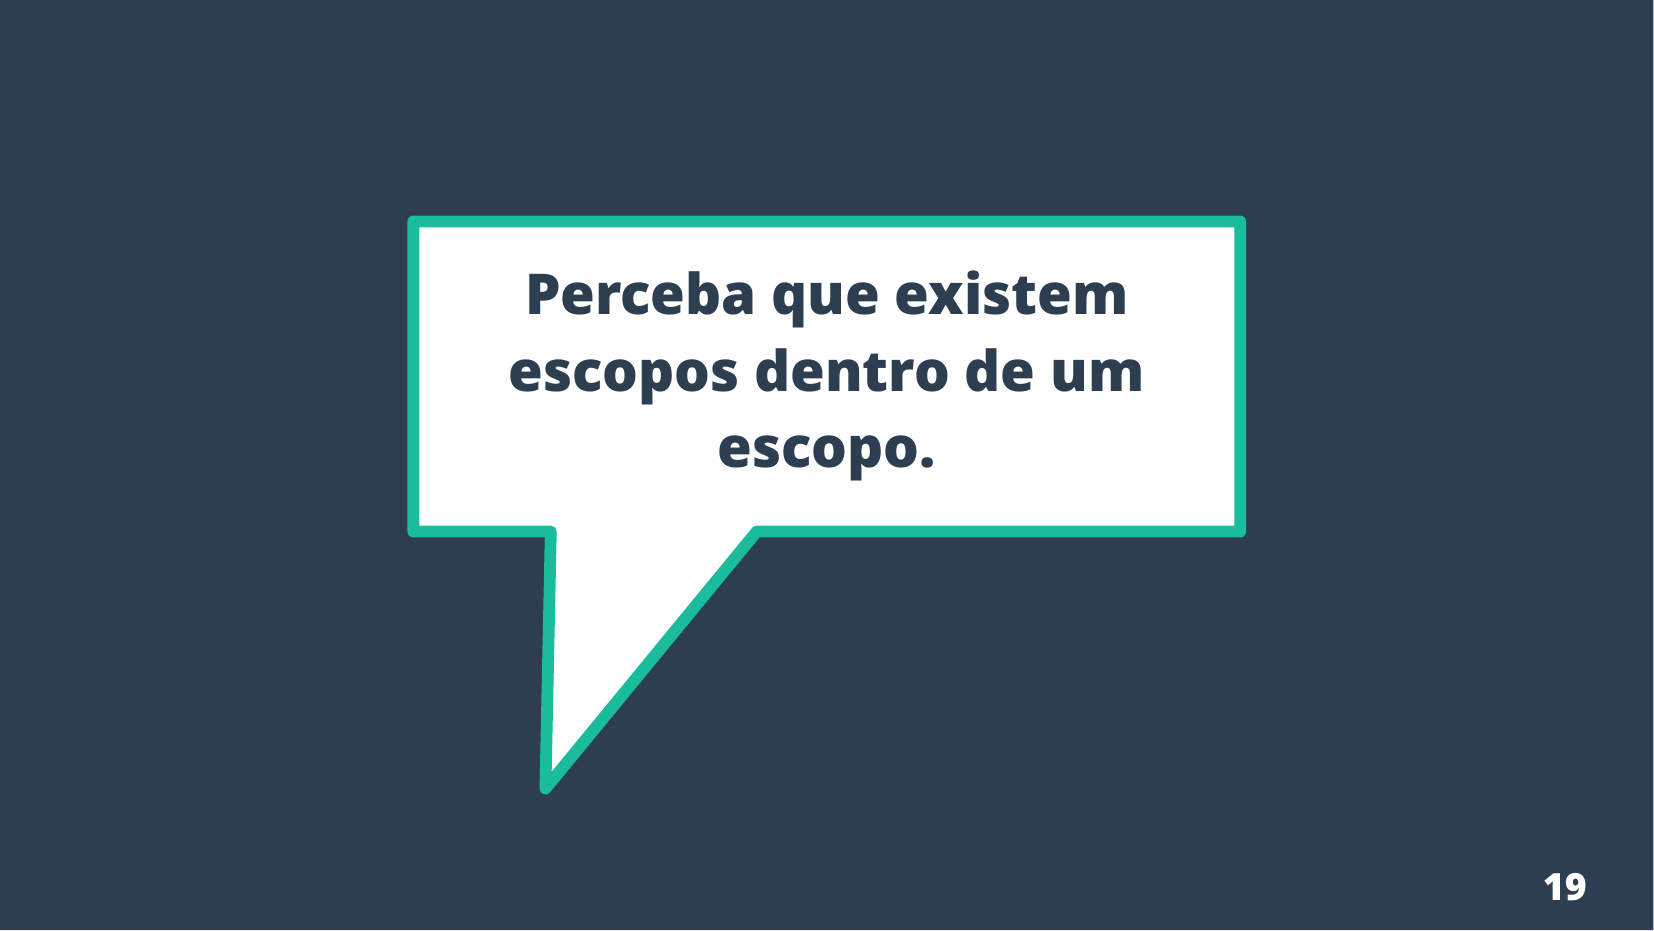

# Perceba que existem escopos dentro de um escopo.
19